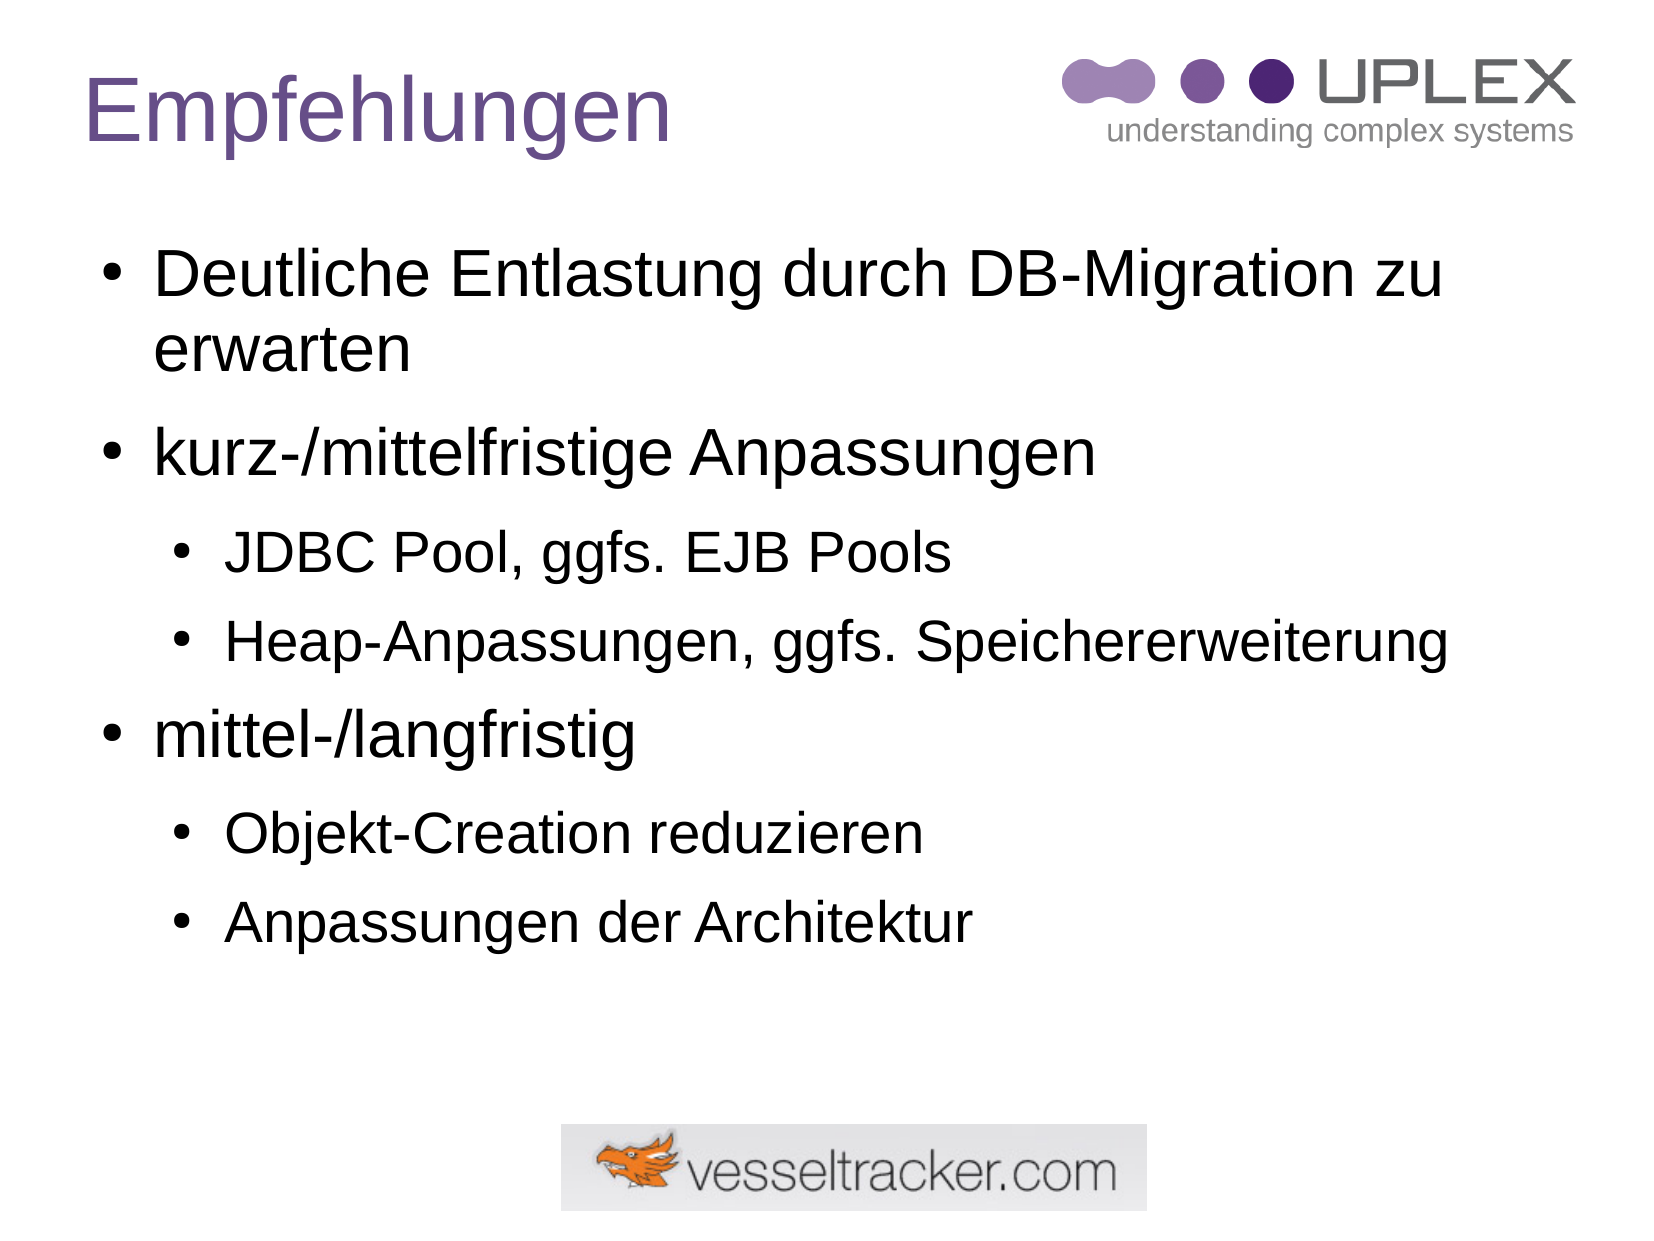

# Empfehlungen
Deutliche Entlastung durch DB-Migration zu erwarten
kurz-/mittelfristige Anpassungen
JDBC Pool, ggfs. EJB Pools
Heap-Anpassungen, ggfs. Speichererweiterung
mittel-/langfristig
Objekt-Creation reduzieren
Anpassungen der Architektur